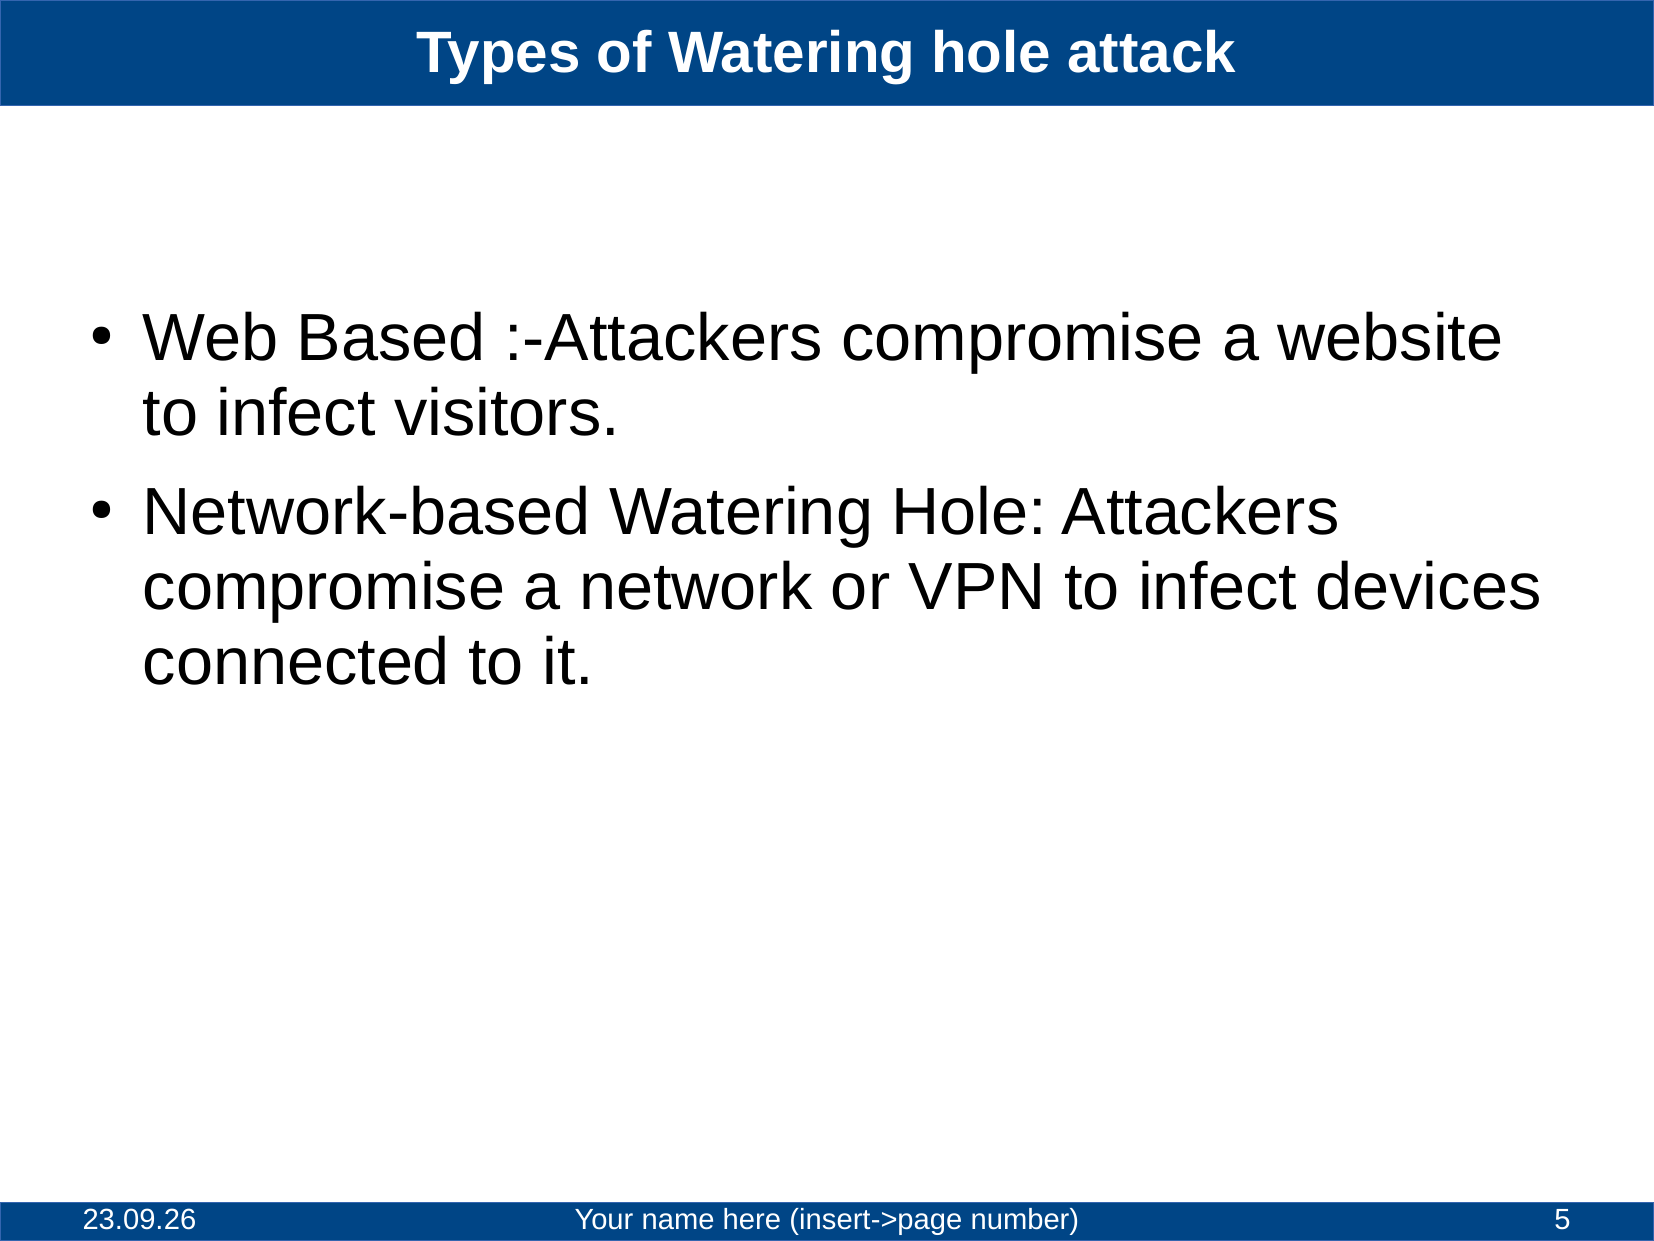

# Types of Watering hole attack
Web Based :-Attackers compromise a website to infect visitors.
Network-based Watering Hole: Attackers compromise a network or VPN to infect devices connected to it.
Your name here (insert->page number)
5